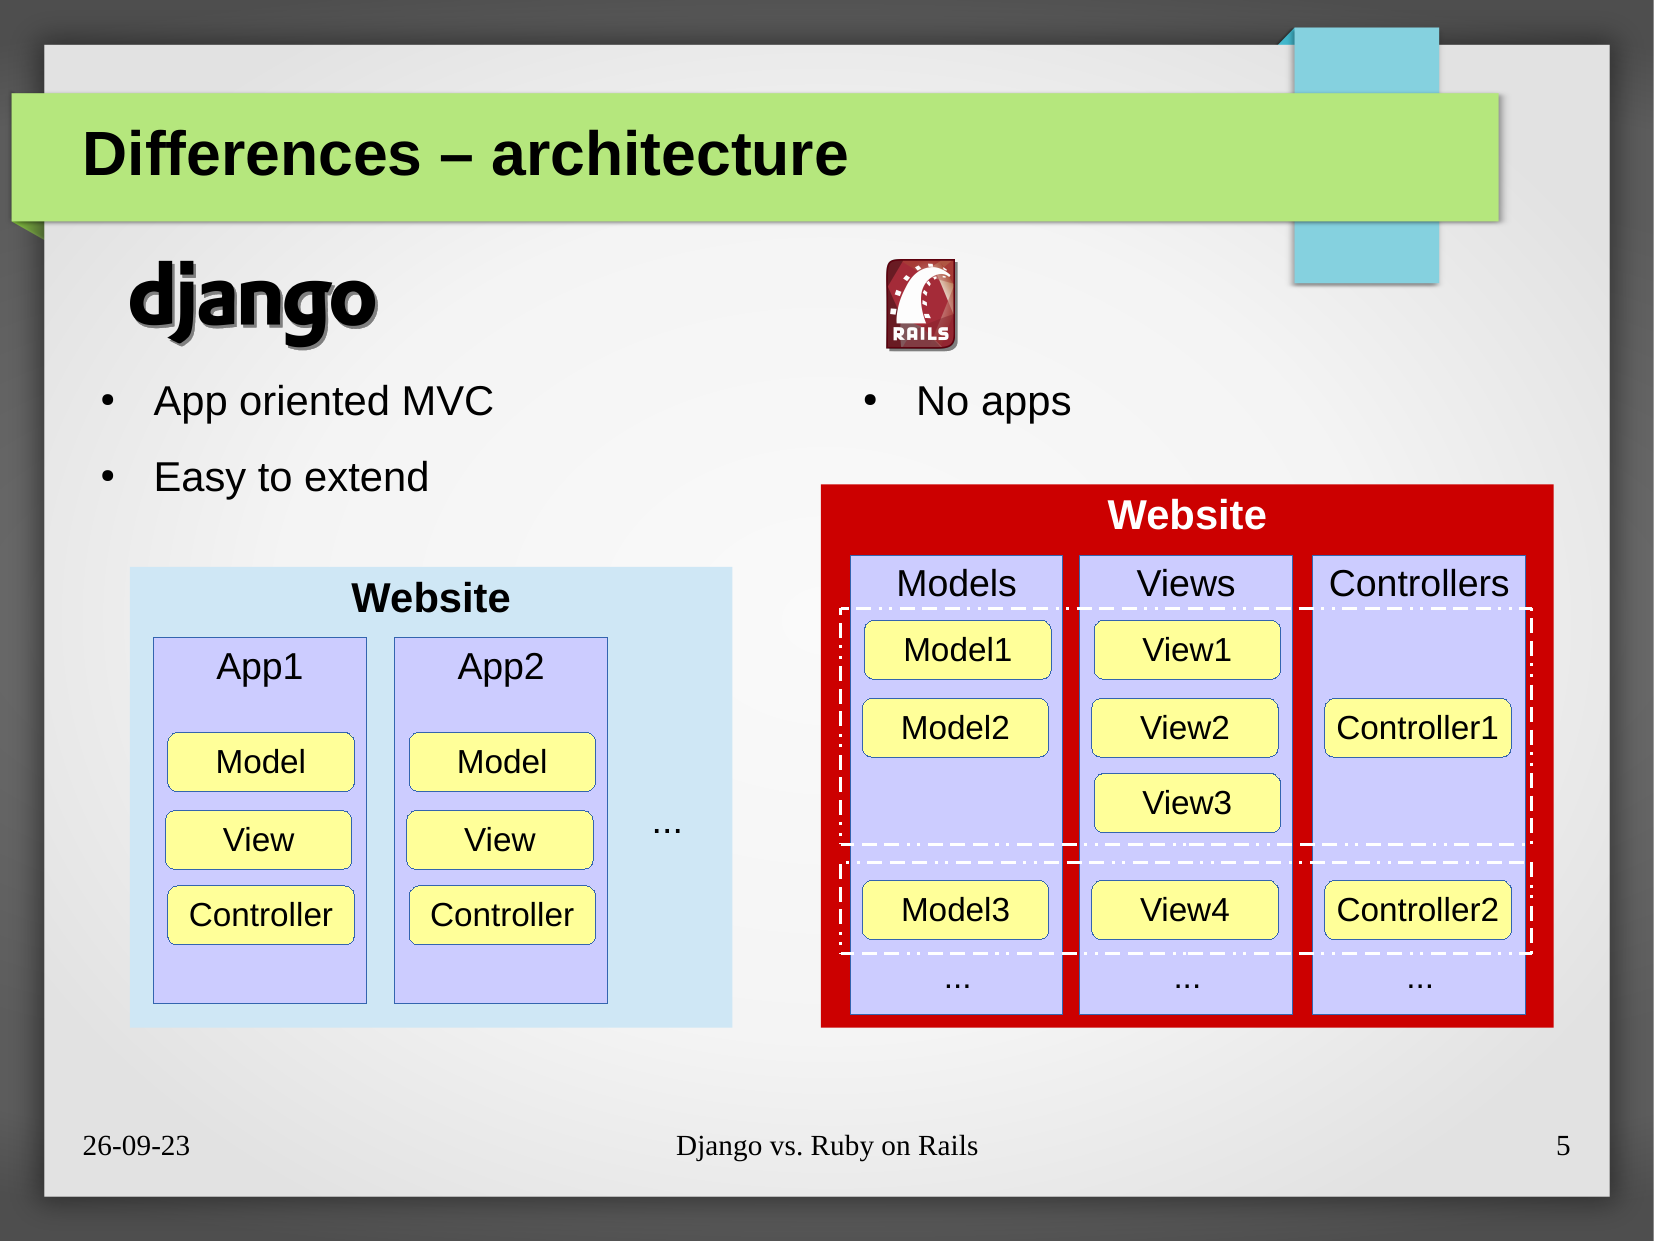

# Differences – architecture
App oriented MVC
Easy to extend
No apps
Website
Models
Views
Controllers
Website
Model1
View1
App1
Model
View
Controller
App2
Model
View
Controller
...
Model2
View2
Controller1
View3
Model3
View4
Controller2
...
...
...
Django vs. Ruby on Rails
5